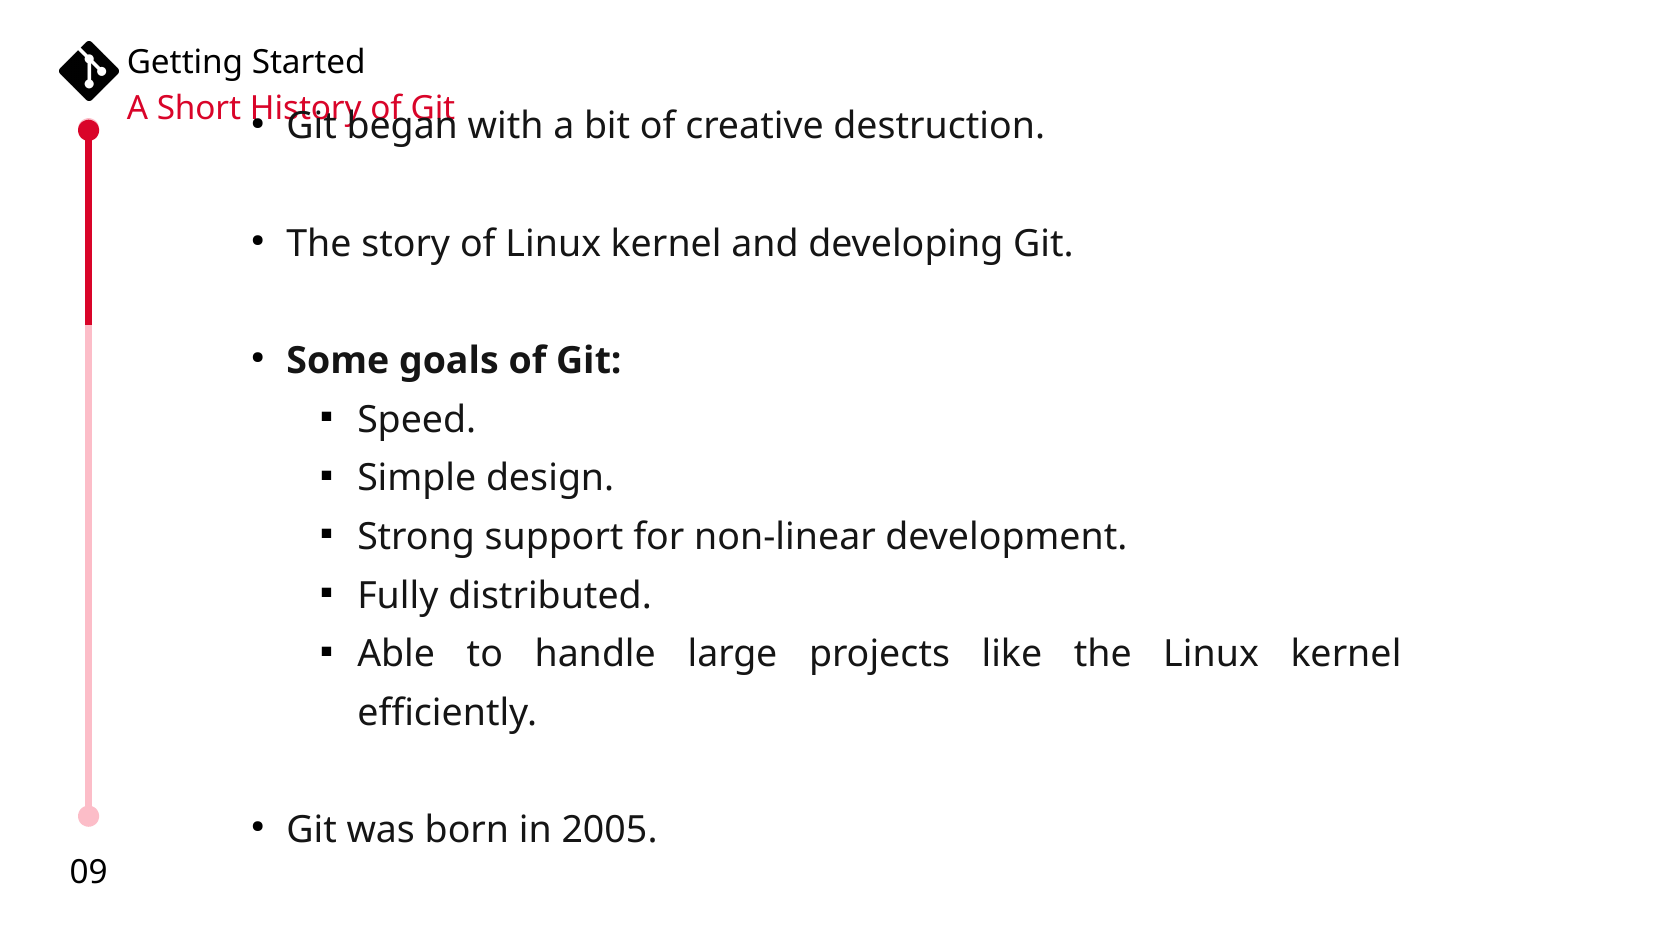

Getting Started
A Short History of Git
Git began with a bit of creative destruction.
The story of Linux kernel and developing Git.
Some goals of Git:
Speed.
Simple design.
Strong support for non-linear development.
Fully distributed.
Able to handle large projects like the Linux kernel efficiently.
Git was born in 2005.
09